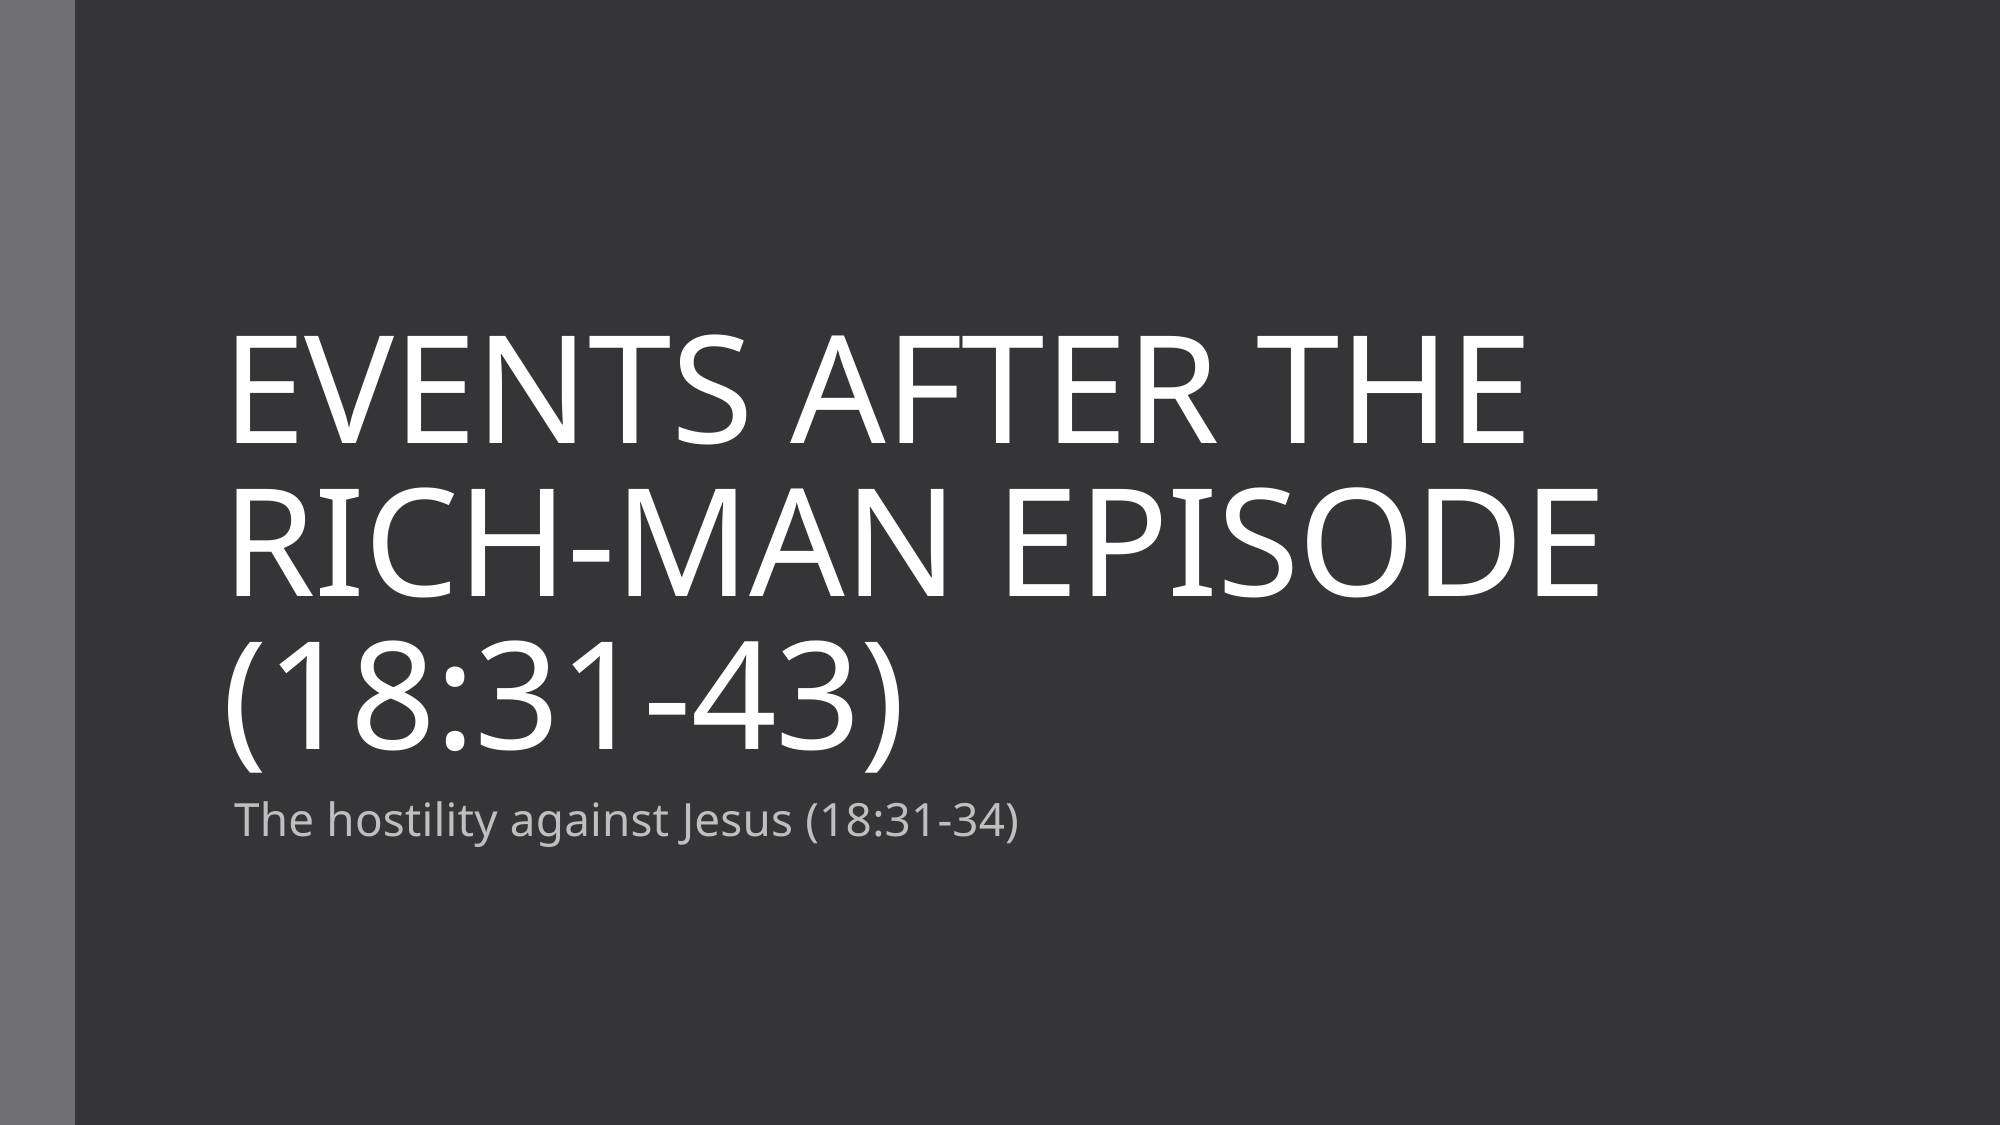

# EVENTS AFTER THE RICH-MAN EPISODE (18:31-43)
 The hostility against Jesus (18:31-34)